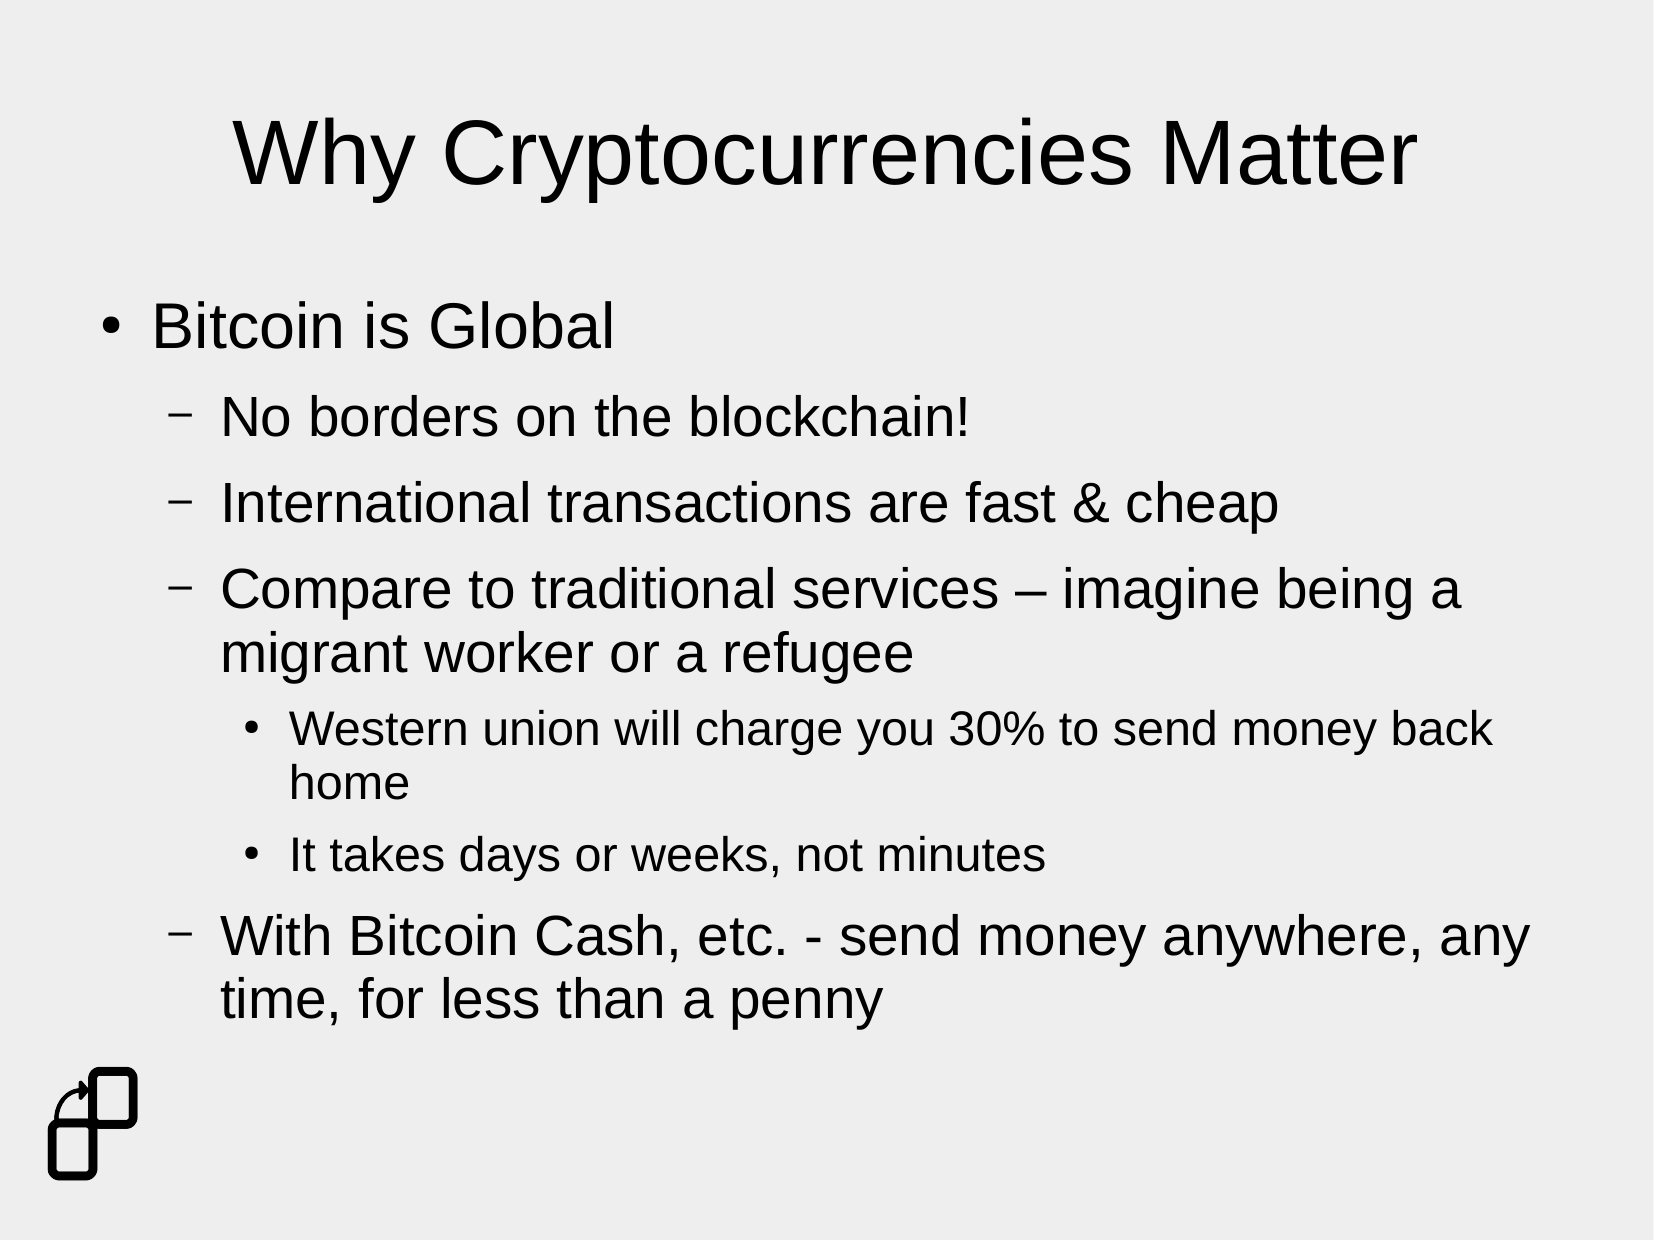

# Why Cryptocurrencies Matter
Bitcoin is Global
No borders on the blockchain!
International transactions are fast & cheap
Compare to traditional services – imagine being a migrant worker or a refugee
Western union will charge you 30% to send money back home
It takes days or weeks, not minutes
With Bitcoin Cash, etc. - send money anywhere, any time, for less than a penny